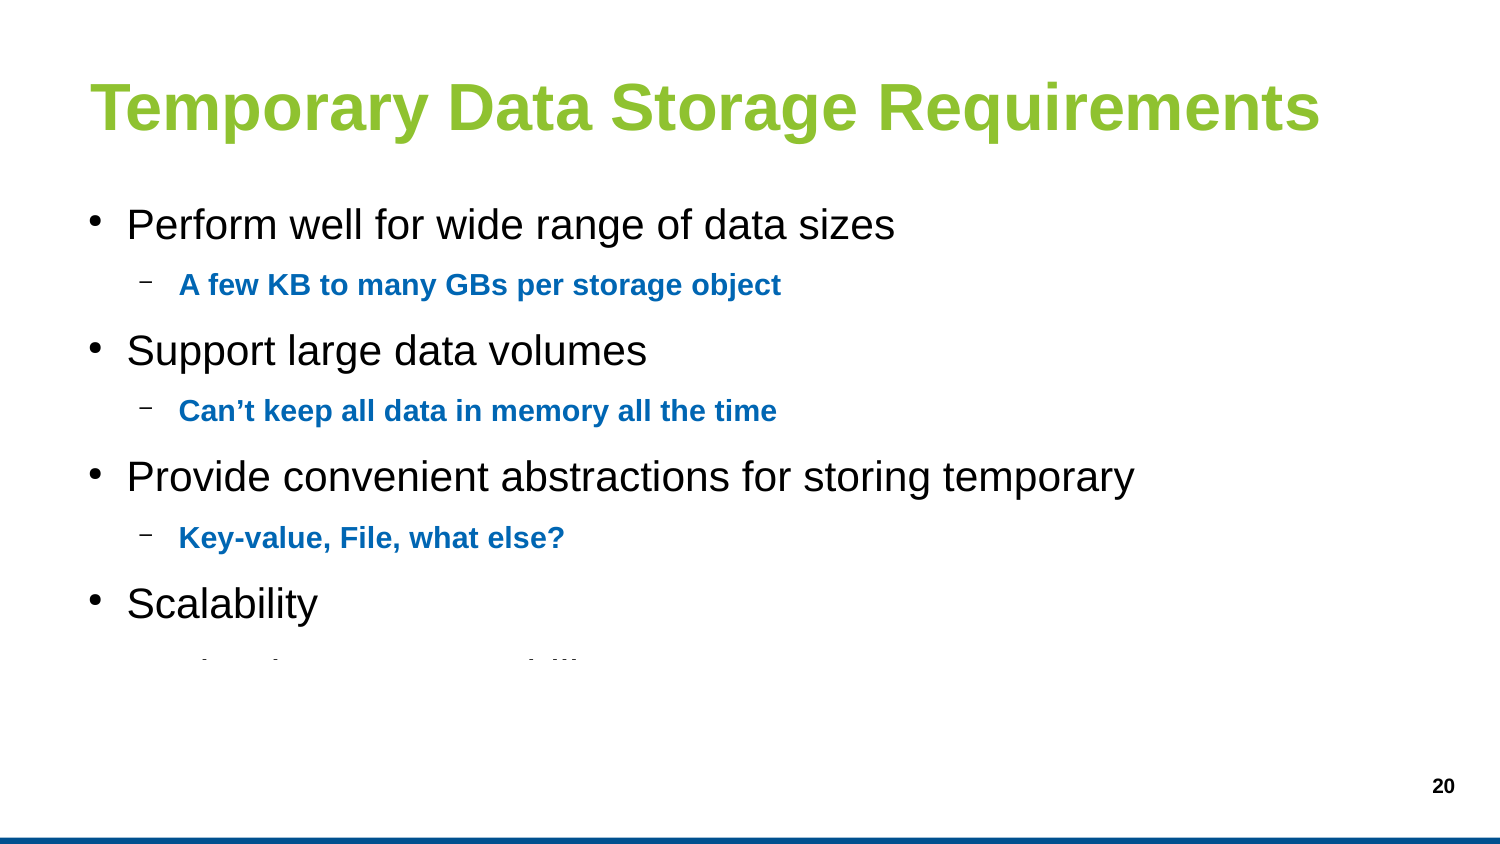

#
Temporary Data Storage Requirements
put your #assignedhashtag here by setting the footer in view-header/footer
Perform well for wide range of data sizes
A few KB to many GBs per storage object
Support large data volumes
Can’t keep all data in memory all the time
Provide convenient abstractions for storing temporary
Key-value, File, what else?
Scalability
Fault-tolerance, Durability
Temporary data is short-lived, can we use coarse grained recovery?
20